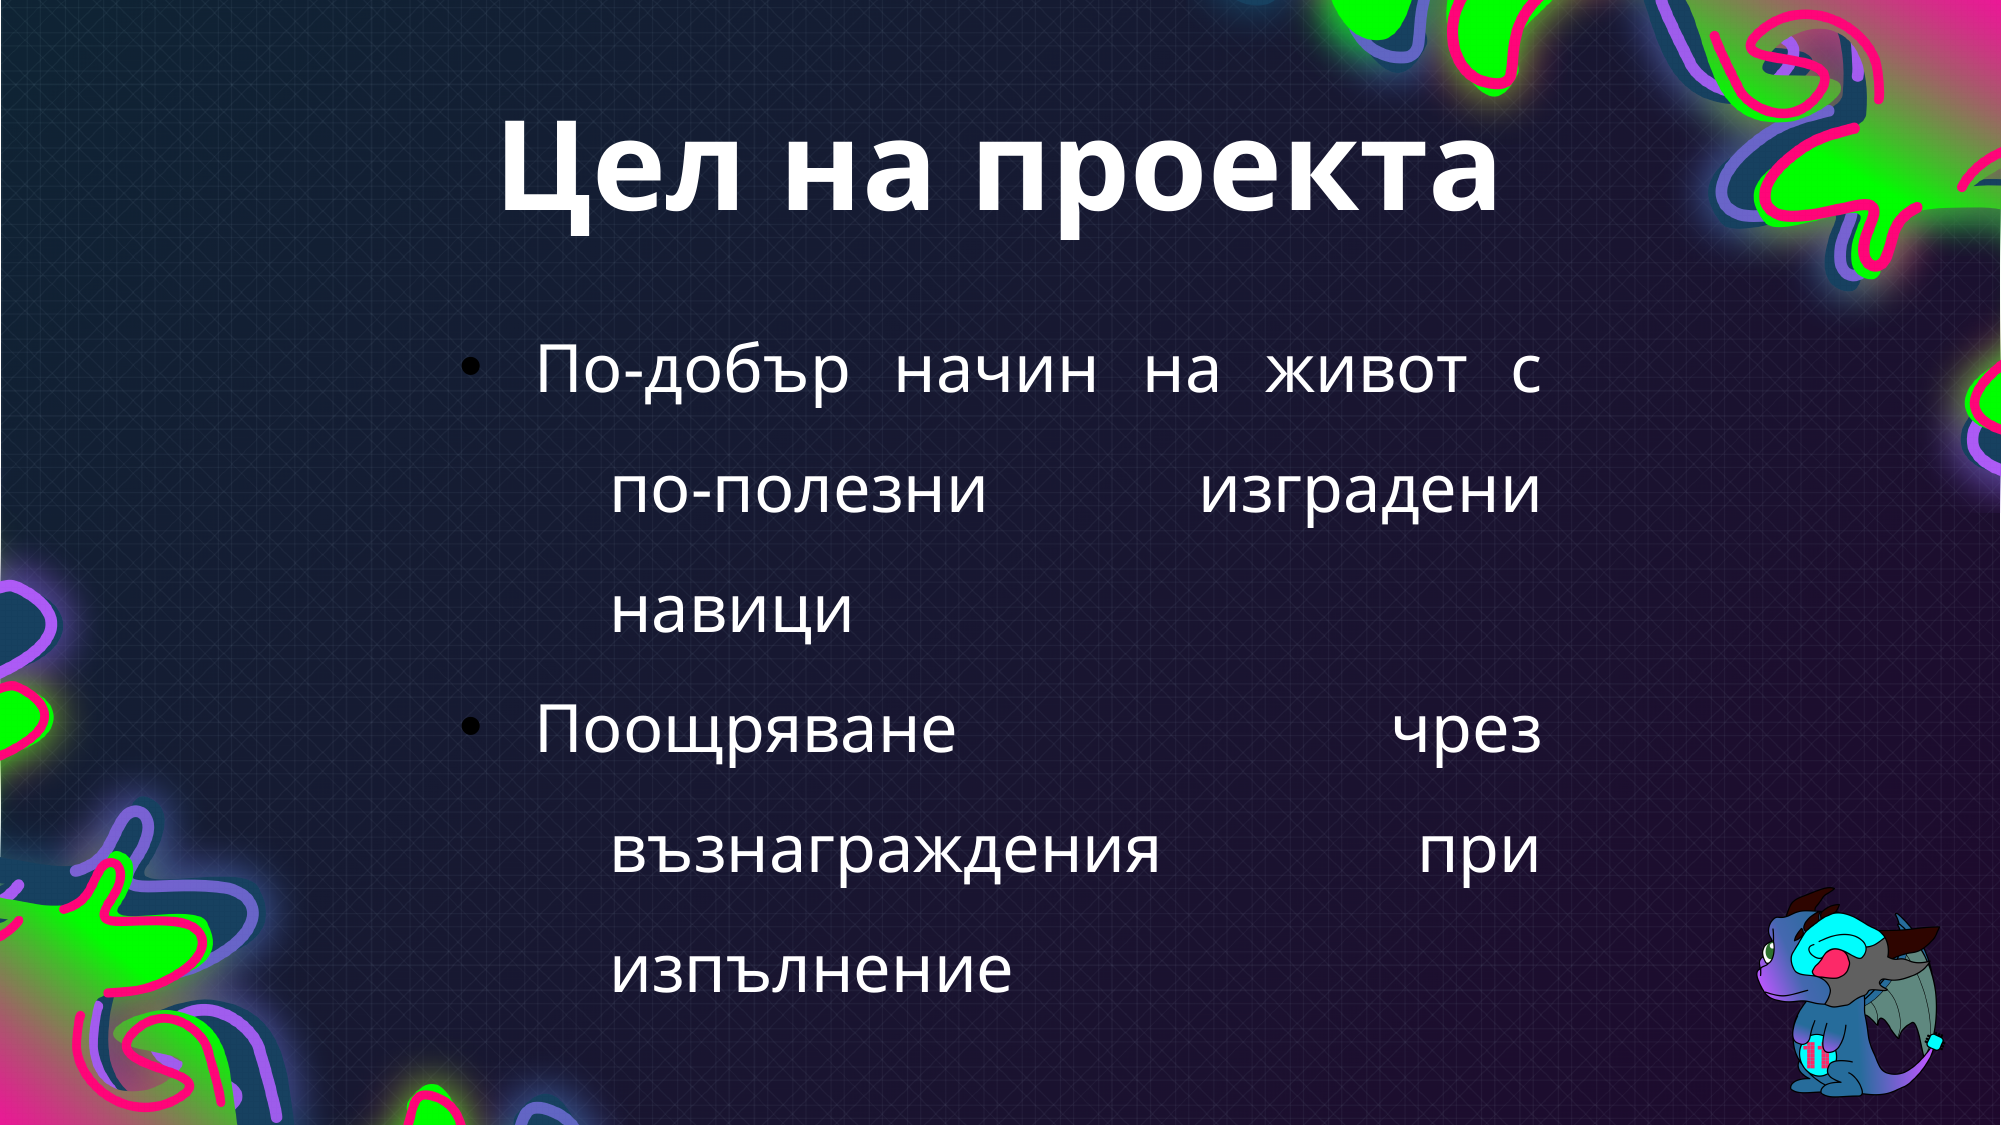

Цел на проекта
По-добър начин на живот с по-полезни изградени навици
Поощряване чрез възнаграждения при изпълнение